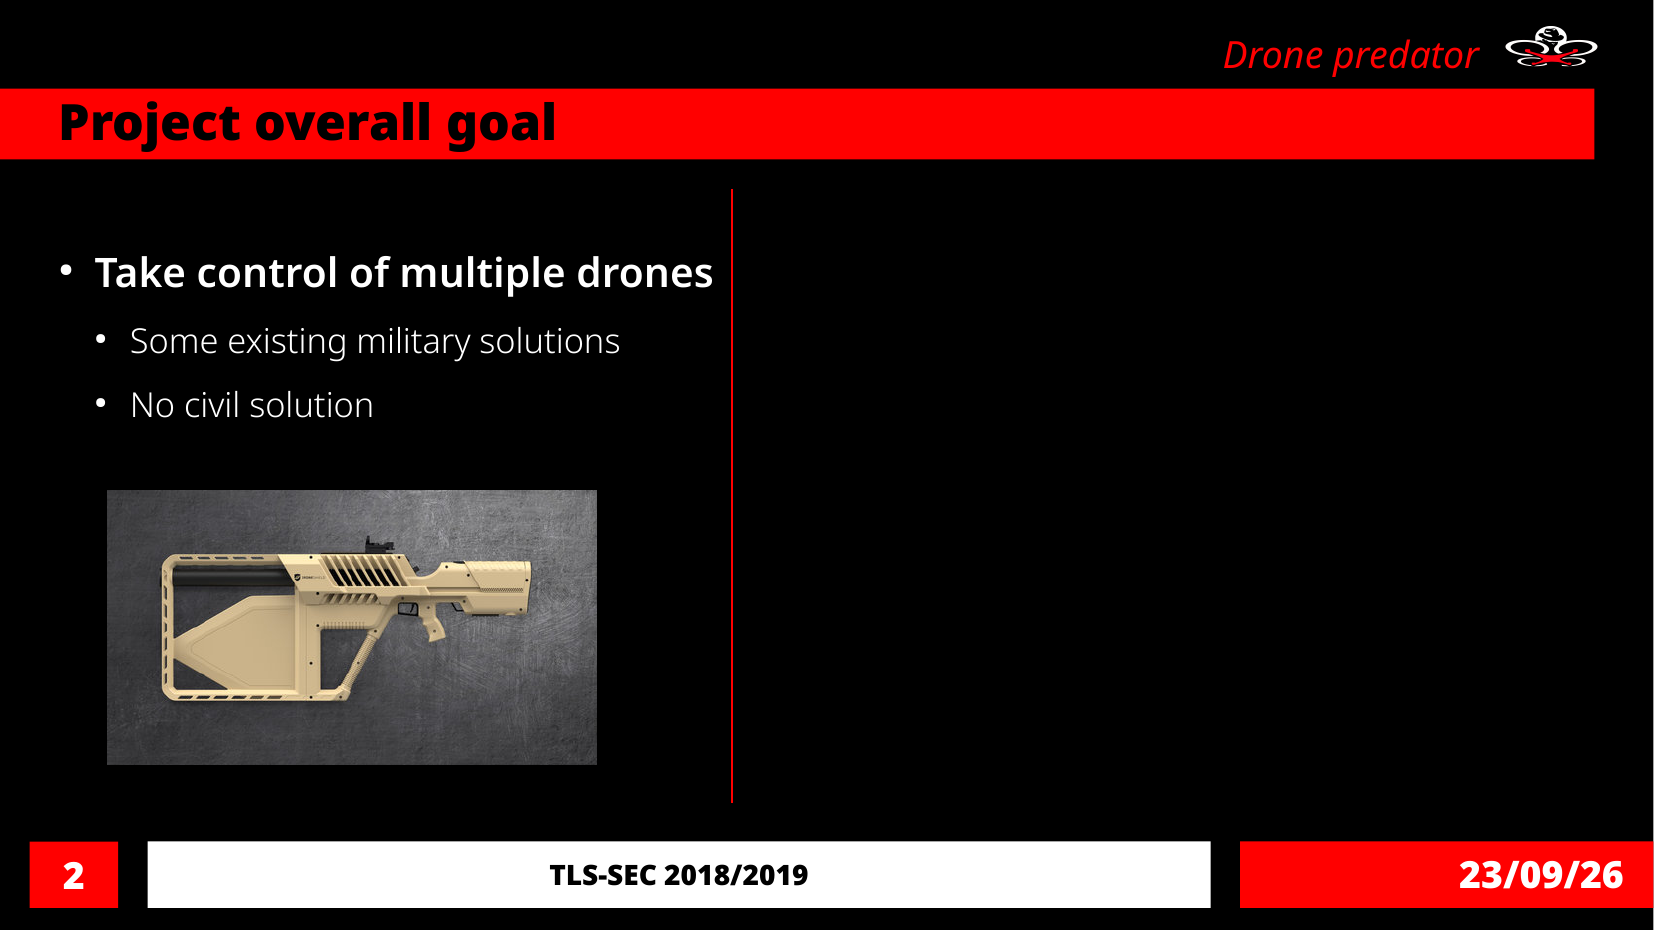

# Project overall goal
Take control of multiple drones
Some existing military solutions
No civil solution
2